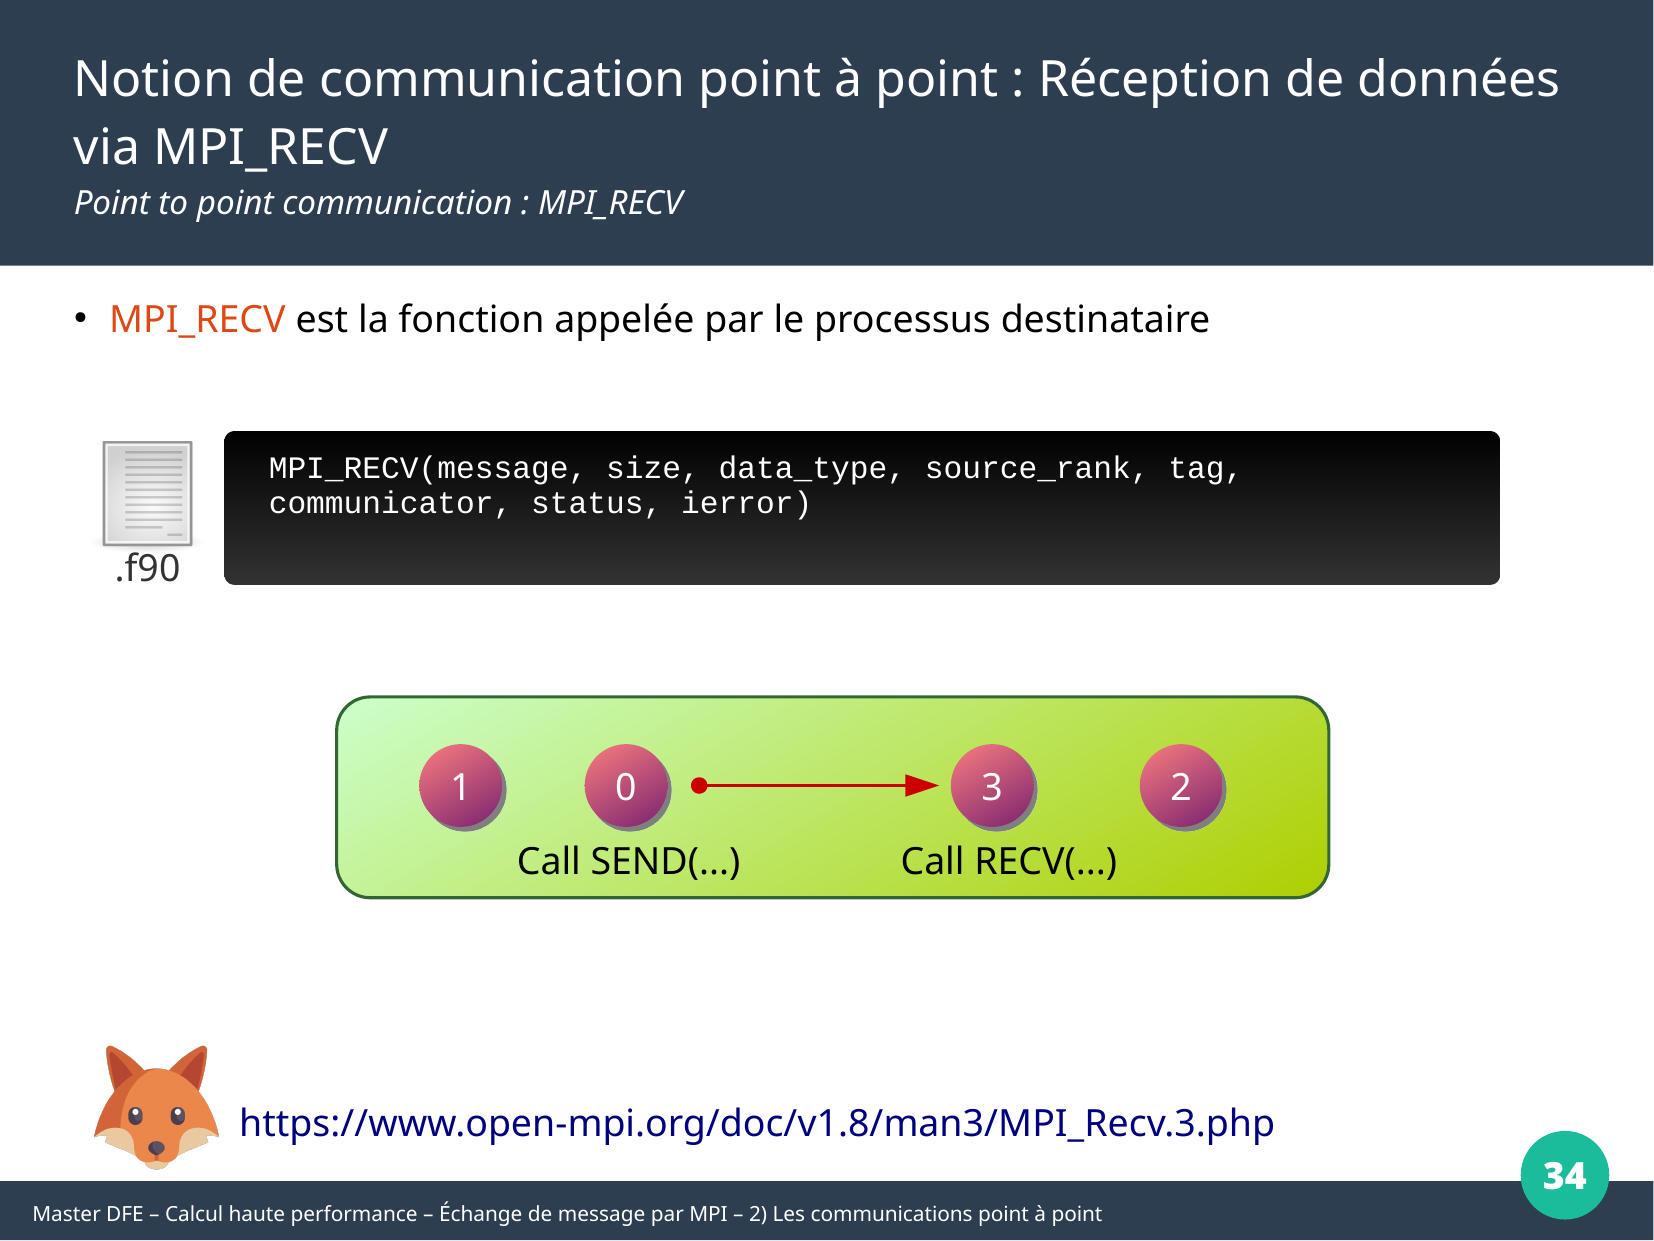

Notion de communication point à point : Réception de données via MPI_RECV
Point to point communication : MPI_RECV
MPI_RECV est la fonction appelée par le processus destinataire
MPI_RECV(message, size, data_type, source_rank, tag, communicator, status, ierror)
.f90
1
0
3
2
Call RECV(...)
Call SEND(...)
https://www.open-mpi.org/doc/v1.8/man3/MPI_Recv.3.php
34
Master DFE – Calcul haute performance – Échange de message par MPI – 2) Les communications point à point